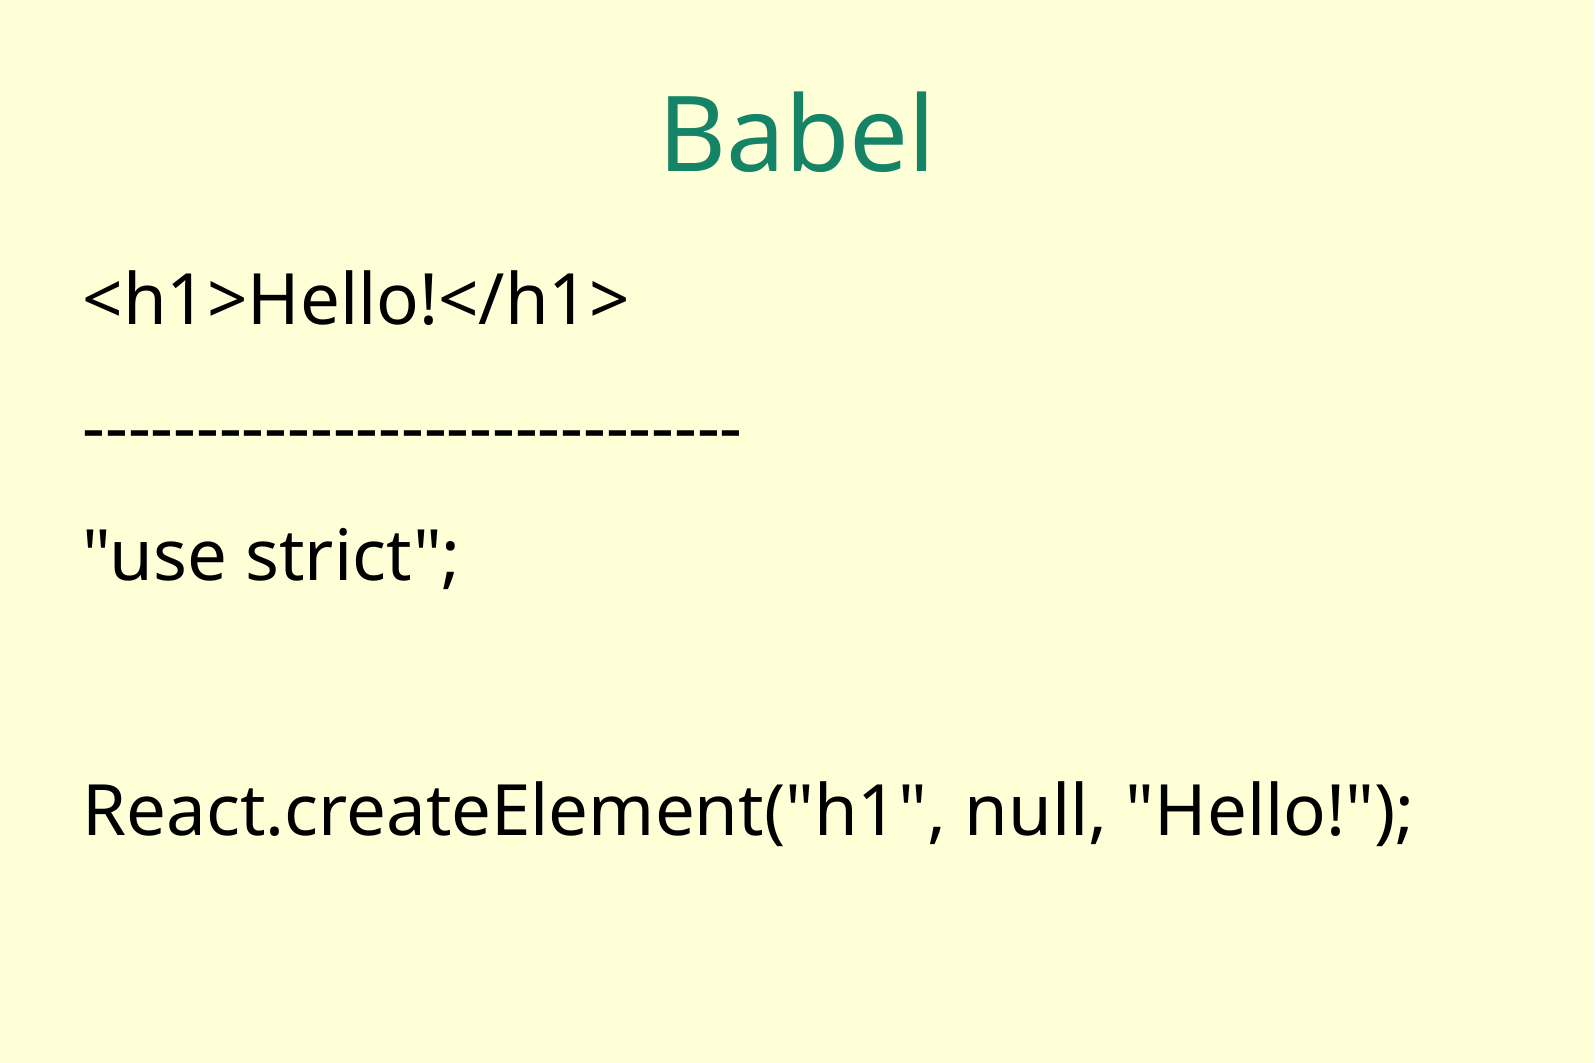

# Babel
<h1>Hello!</h1>
-----------------------------
"use strict";
React.createElement("h1", null, "Hello!");